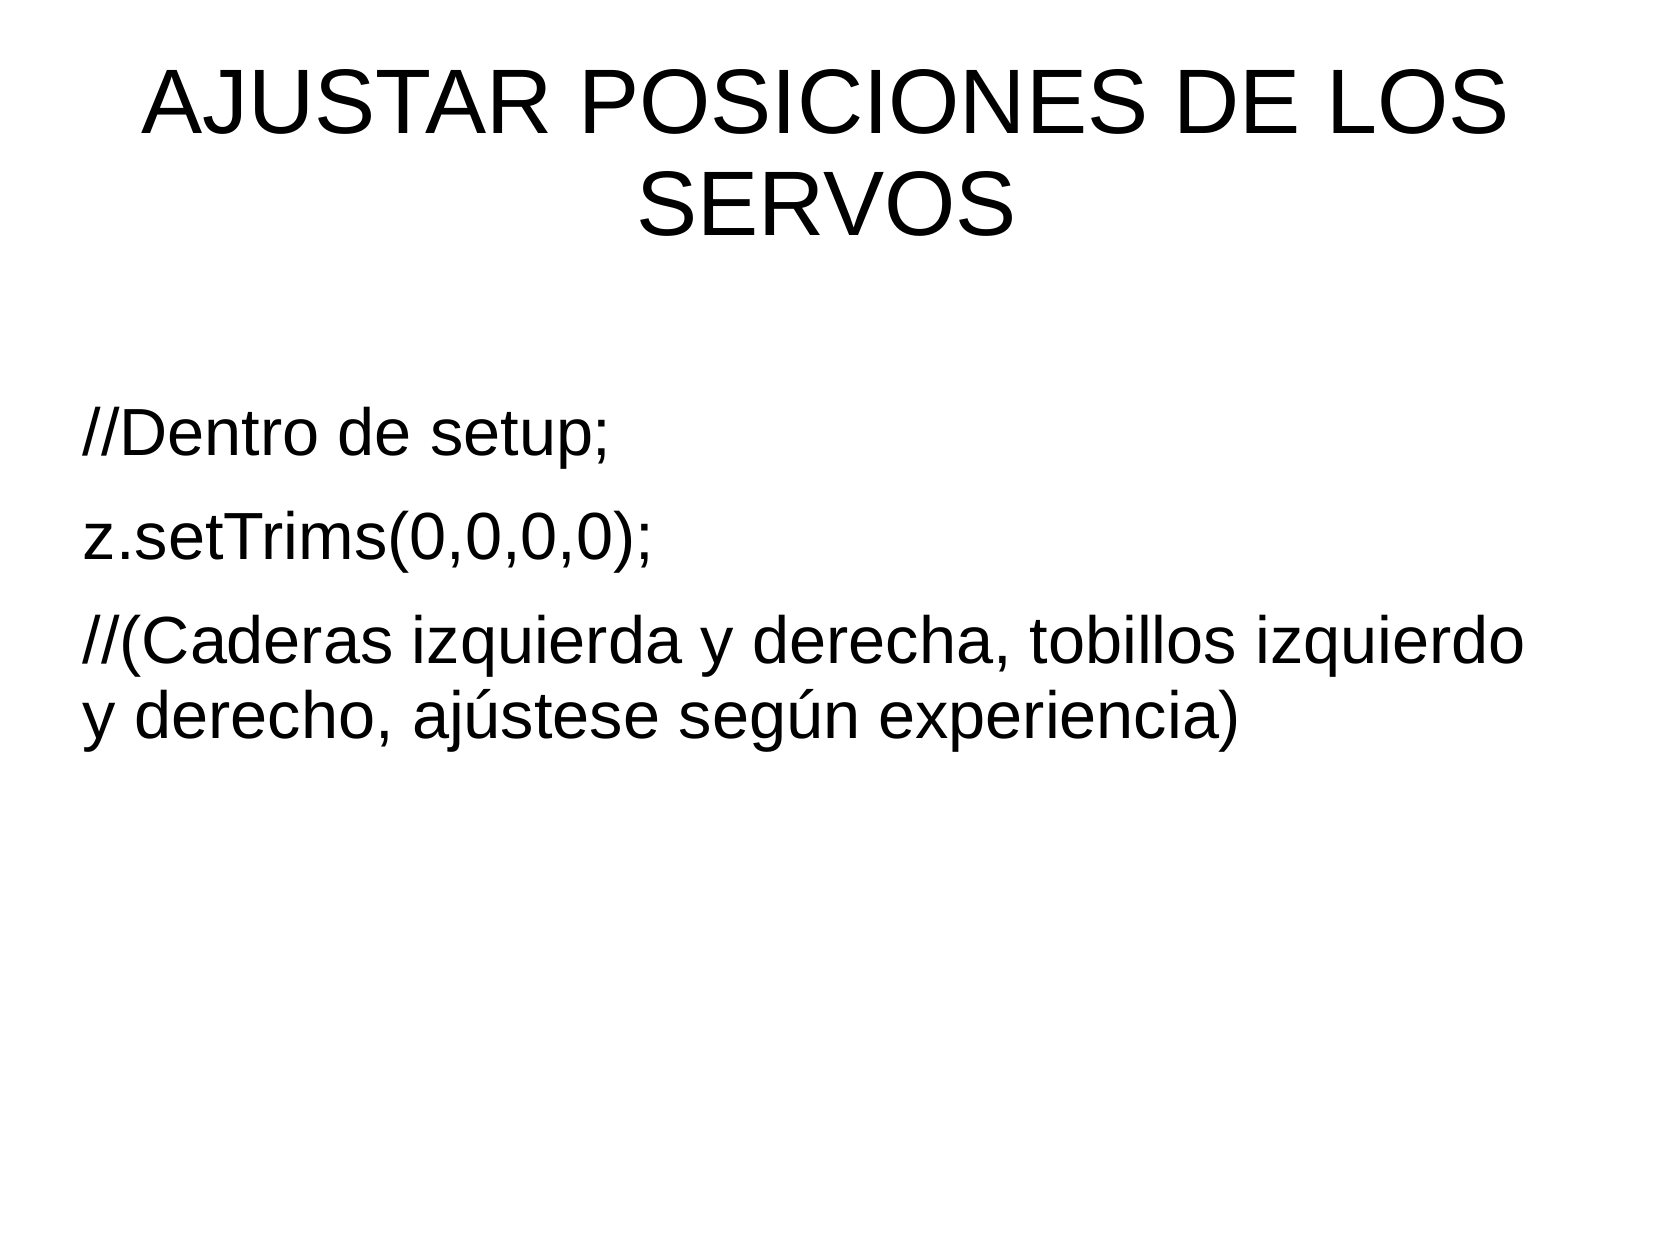

# AJUSTAR POSICIONES DE LOS SERVOS
//Dentro de setup;
z.setTrims(0,0,0,0);
//(Caderas izquierda y derecha, tobillos izquierdo y derecho, ajústese según experiencia)